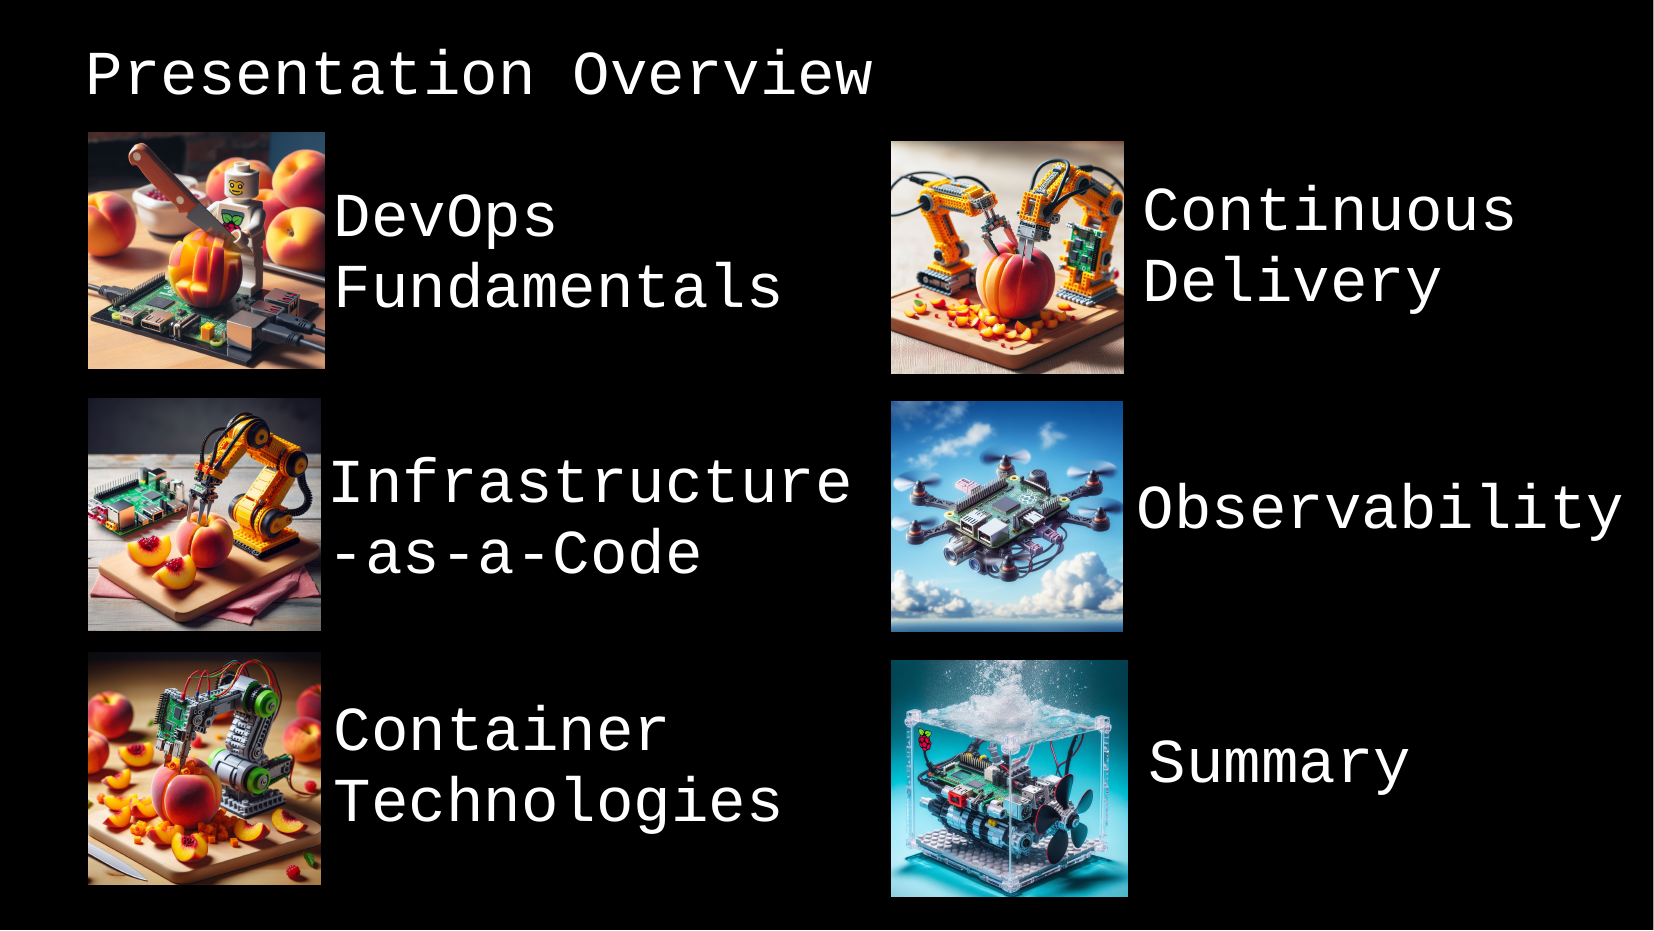

Presentation Overview
Continuous Delivery
DevOps Fundamentals
Infrastructure-as-a-Code
Observability
Container Technologies
Summary